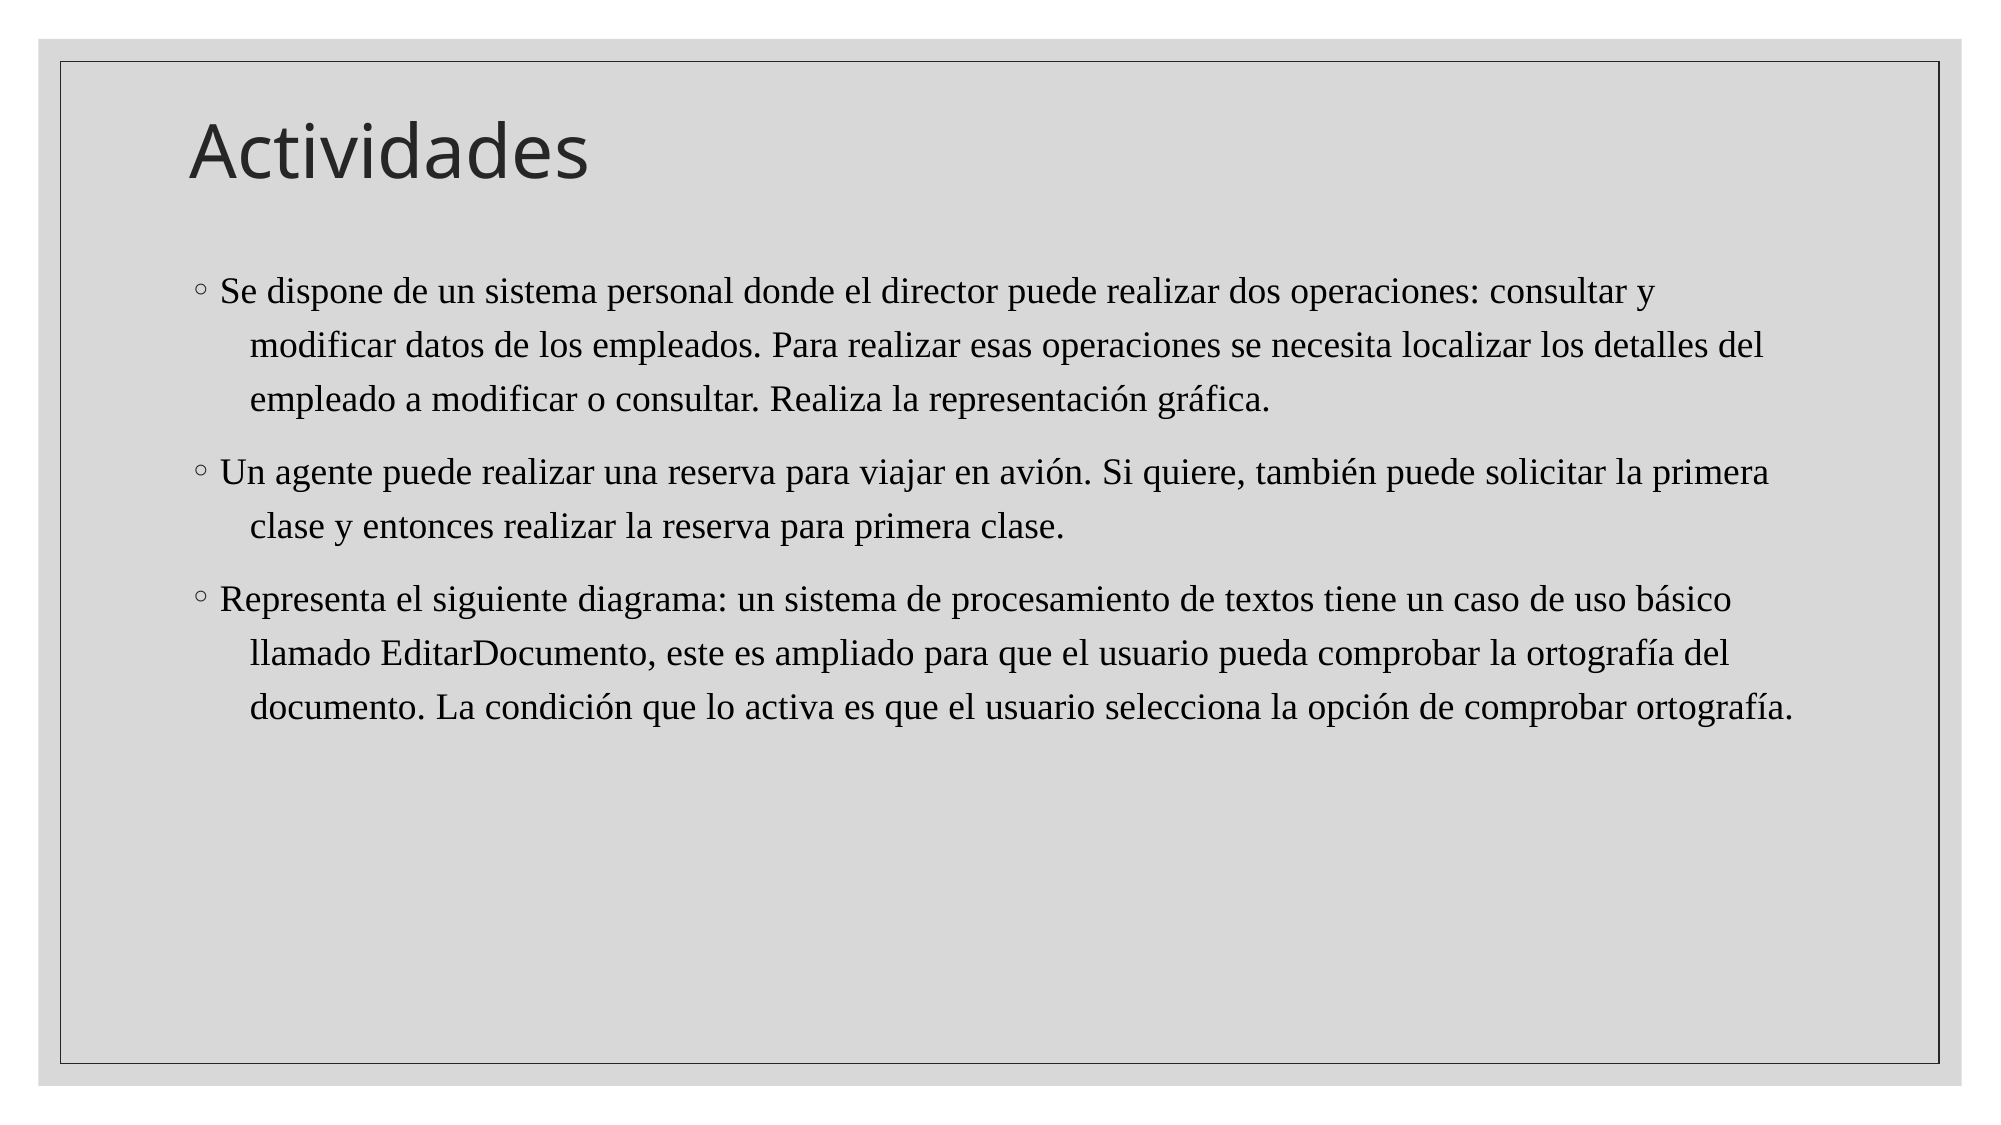

# Actividades
Se dispone de un sistema personal donde el director puede realizar dos operaciones: consultar y modificar datos de los empleados. Para realizar esas operaciones se necesita localizar los detalles del empleado a modificar o consultar. Realiza la representación gráfica.
Un agente puede realizar una reserva para viajar en avión. Si quiere, también puede solicitar la primera clase y entonces realizar la reserva para primera clase.
Representa el siguiente diagrama: un sistema de procesamiento de textos tiene un caso de uso básico llamado EditarDocumento, este es ampliado para que el usuario pueda comprobar la ortografía del documento. La condición que lo activa es que el usuario selecciona la opción de comprobar ortografía.